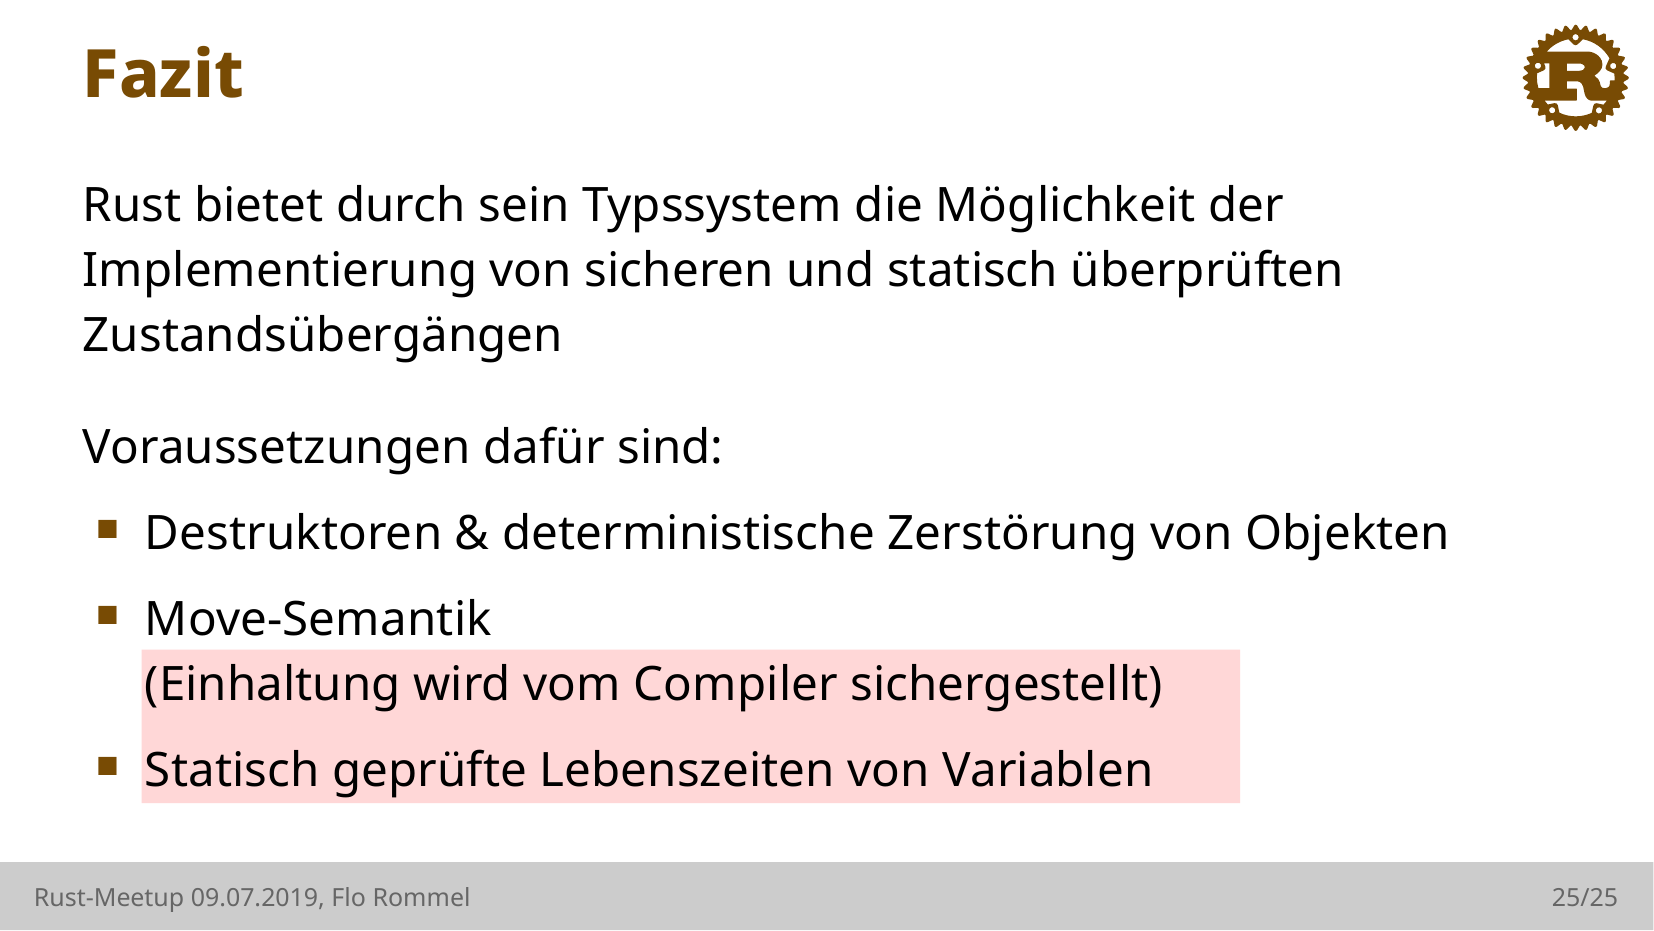

# Fazit
Rust bietet durch sein Typssystem die Möglichkeit der Implementierung von sicheren und statisch überprüften Zustandsübergängen
Voraussetzungen dafür sind:
Destruktoren & deterministische Zerstörung von Objekten
Move-Semantik
(Einhaltung wird vom Compiler sichergestellt)
Statisch geprüfte Lebenszeiten von Variablen
Rust-Meetup 09.07.2019, Flo Rommel
25